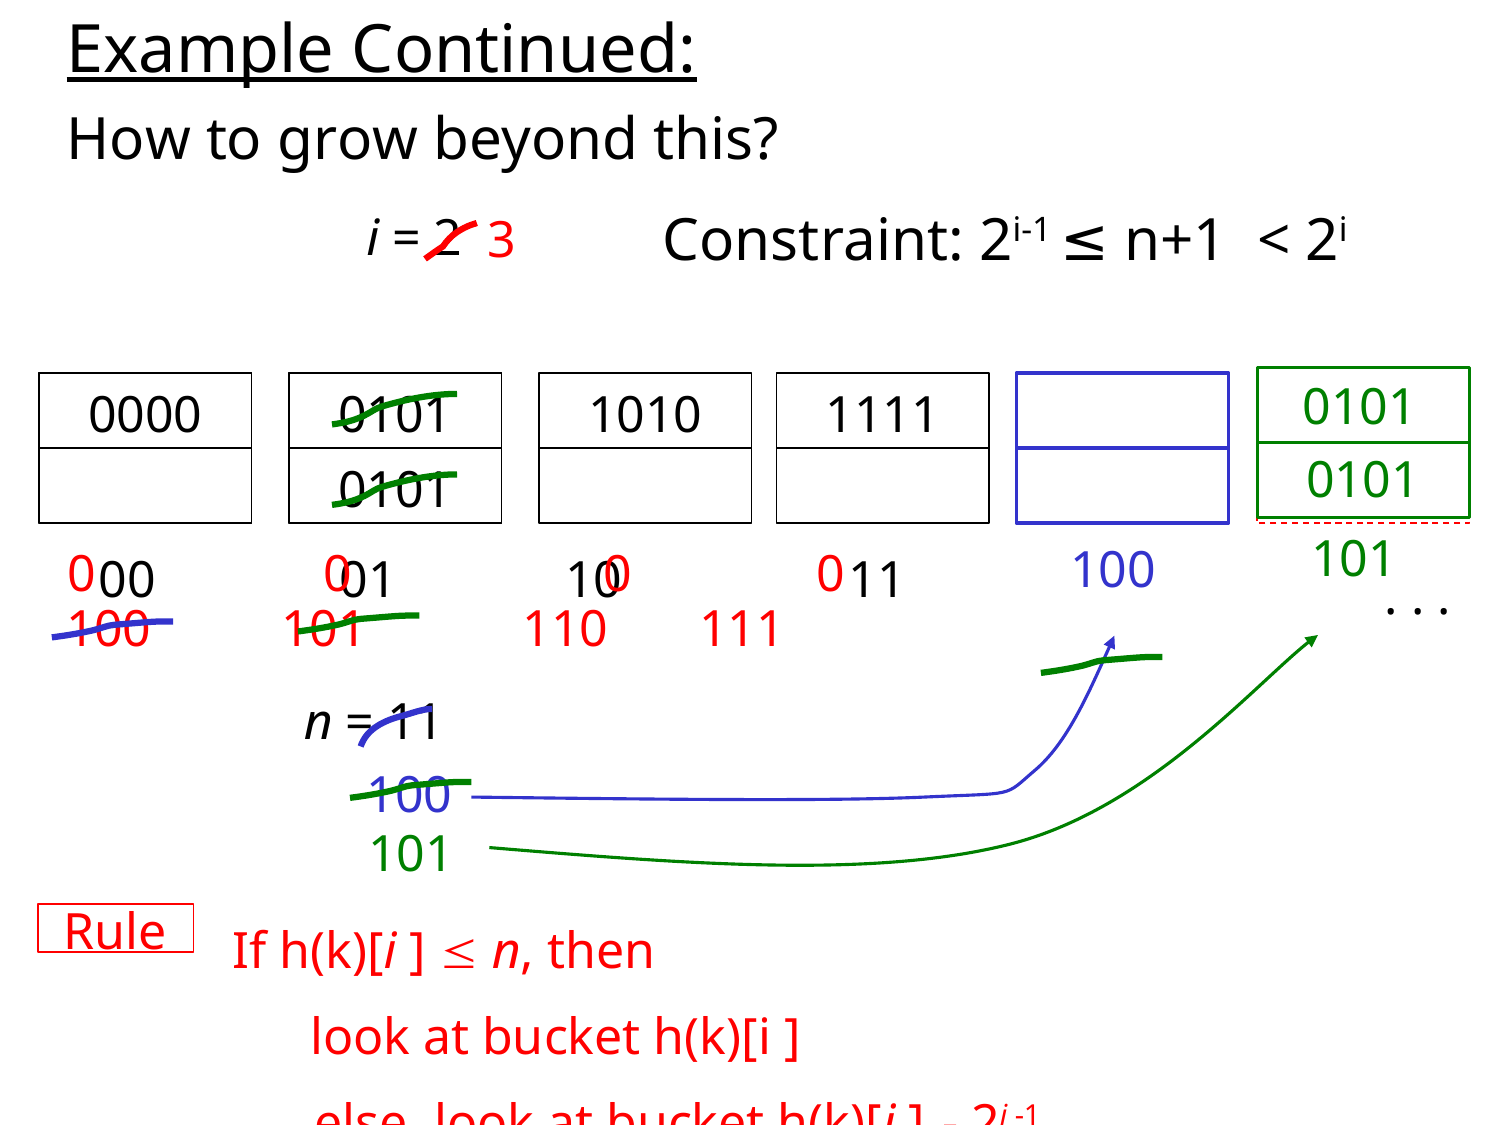

# Example Continued: How to grow beyond this?
Constraint: 2i-1 ≤ n+1 < 2i
i = 2
3
0
0
0
0
100 101 110 111
0101
101
101
0101
100
100
0000
0101
1010
1111
0101
00	 01 10		11
. . .
n = 11
If h(k)[i ]  n, then
 look at bucket h(k)[i ]
	 else, look at bucket h(k)[i ] - 2i -1
Rule